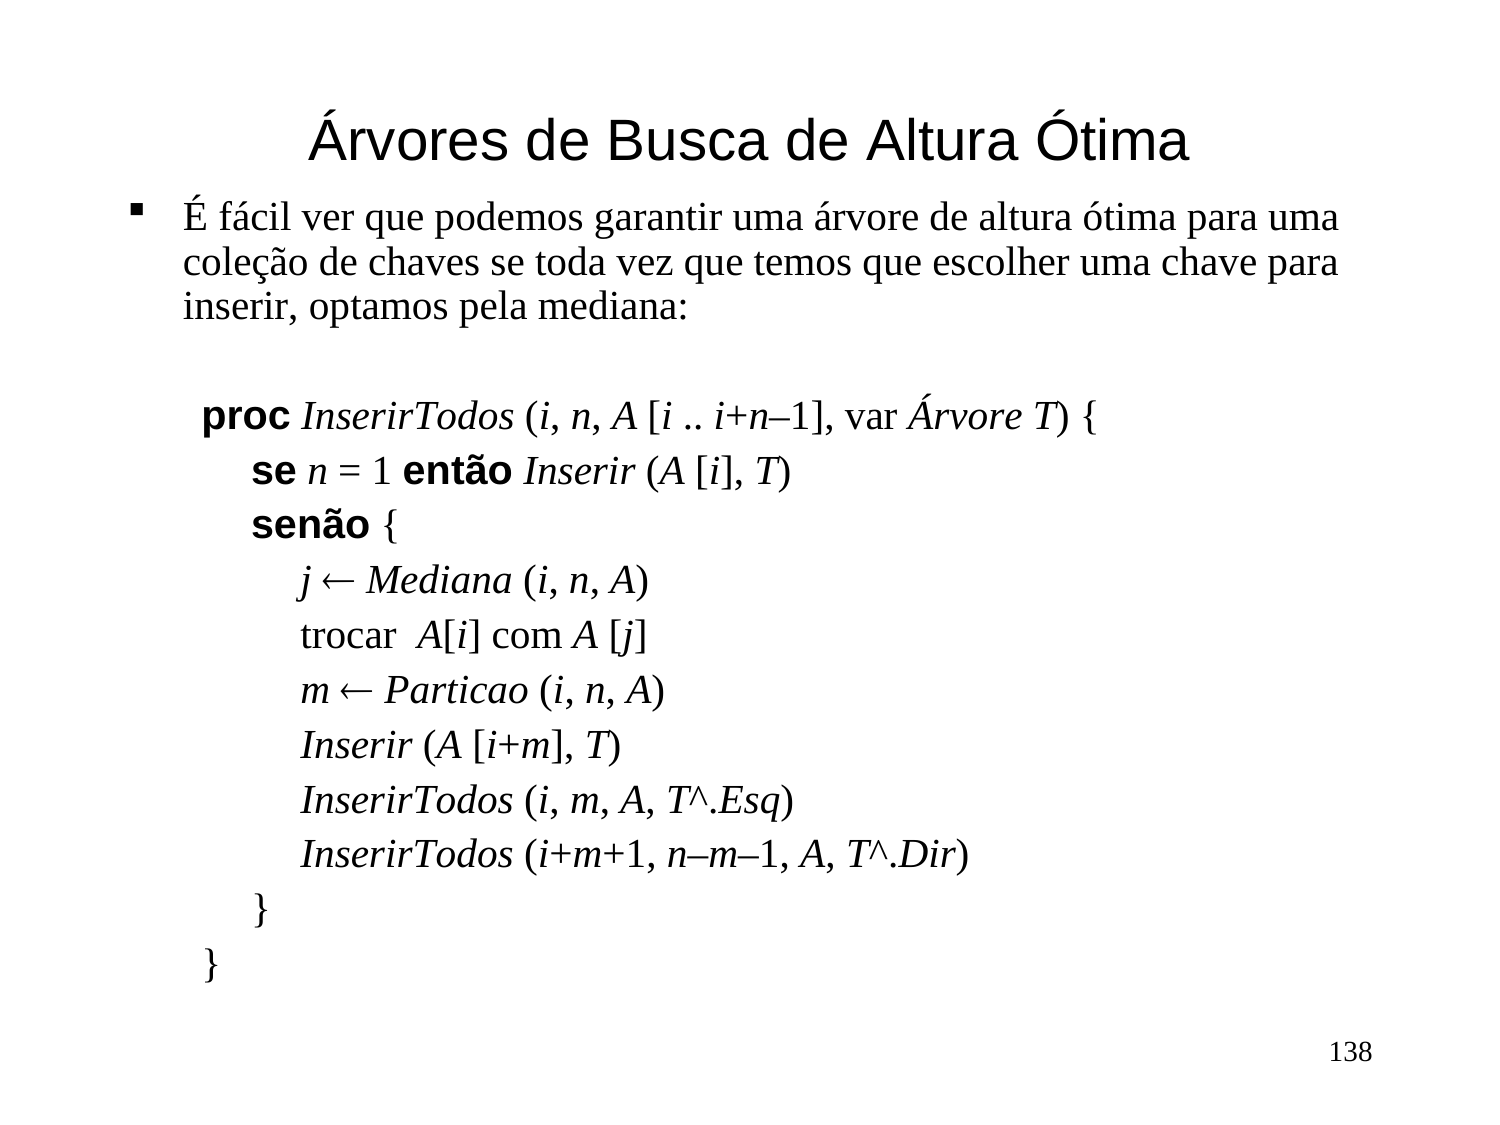

# Árvores de Busca de Altura Ótima
É fácil ver que podemos garantir uma árvore de altura ótima para uma coleção de chaves se toda vez que temos que escolher uma chave para inserir, optamos pela mediana:
proc InserirTodos (i, n, A [i .. i+n–1], var Árvore T) {
 se n = 1 então Inserir (A [i], T)
 senão {
 j  Mediana (i, n, A)
 trocar A[i] com A [j]
 m  Particao (i, n, A)
 Inserir (A [i+m], T)
 InserirTodos (i, m, A, T^.Esq)
 InserirTodos (i+m+1, n–m–1, A, T^.Dir)
 }
}
138